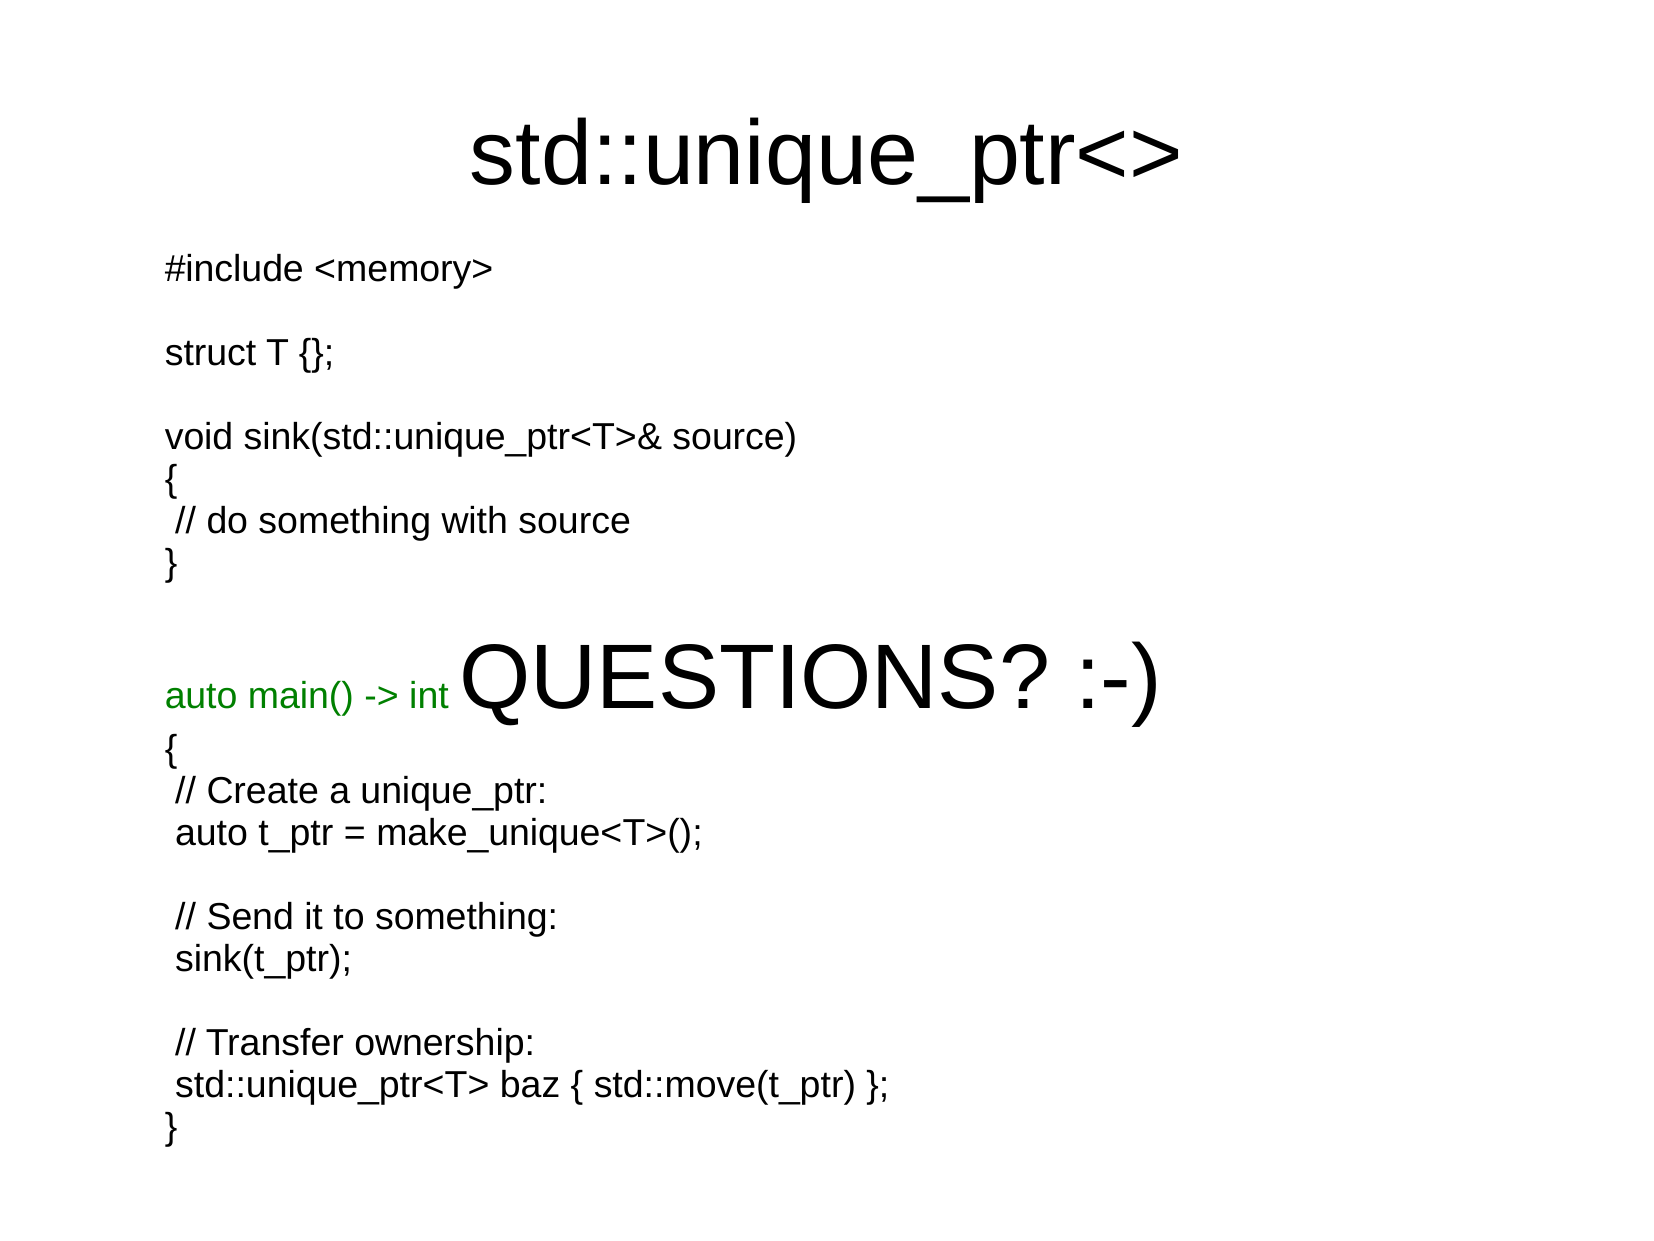

# std::unique_ptr<>
#include <memory>
struct T {};
void sink(std::unique_ptr<T>& source)
{
 // do something with source
}
auto main() -> int QUESTIONS? :-)
{
 // Create a unique_ptr:
 auto t_ptr = make_unique<T>();
 // Send it to something:
 sink(t_ptr);
 // Transfer ownership:
 std::unique_ptr<T> baz { std::move(t_ptr) };
}